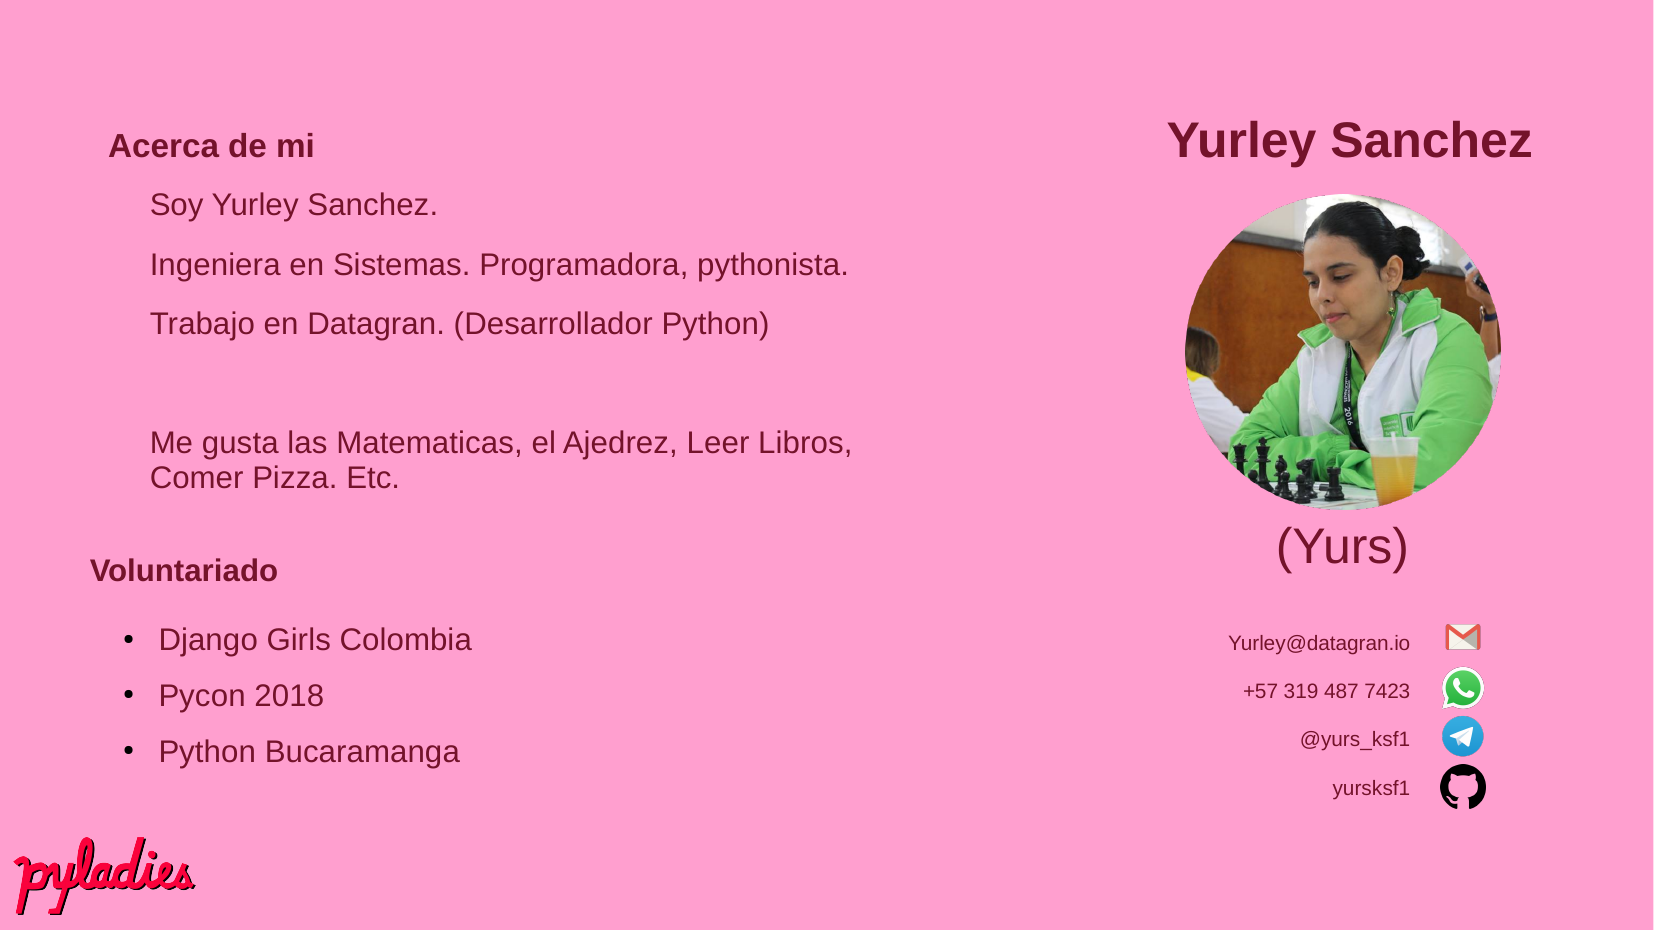

Yurley Sanchez
Acerca de mi
Soy Yurley Sanchez.
Ingeniera en Sistemas. Programadora, pythonista.
Trabajo en Datagran. (Desarrollador Python)
Me gusta las Matematicas, el Ajedrez, Leer Libros, Comer Pizza. Etc.
(Yurs)
Voluntariado
Django Girls Colombia
Pycon 2018
Python Bucaramanga
Yurley@datagran.io
+57 319 487 7423
@yurs_ksf1
yursksf1